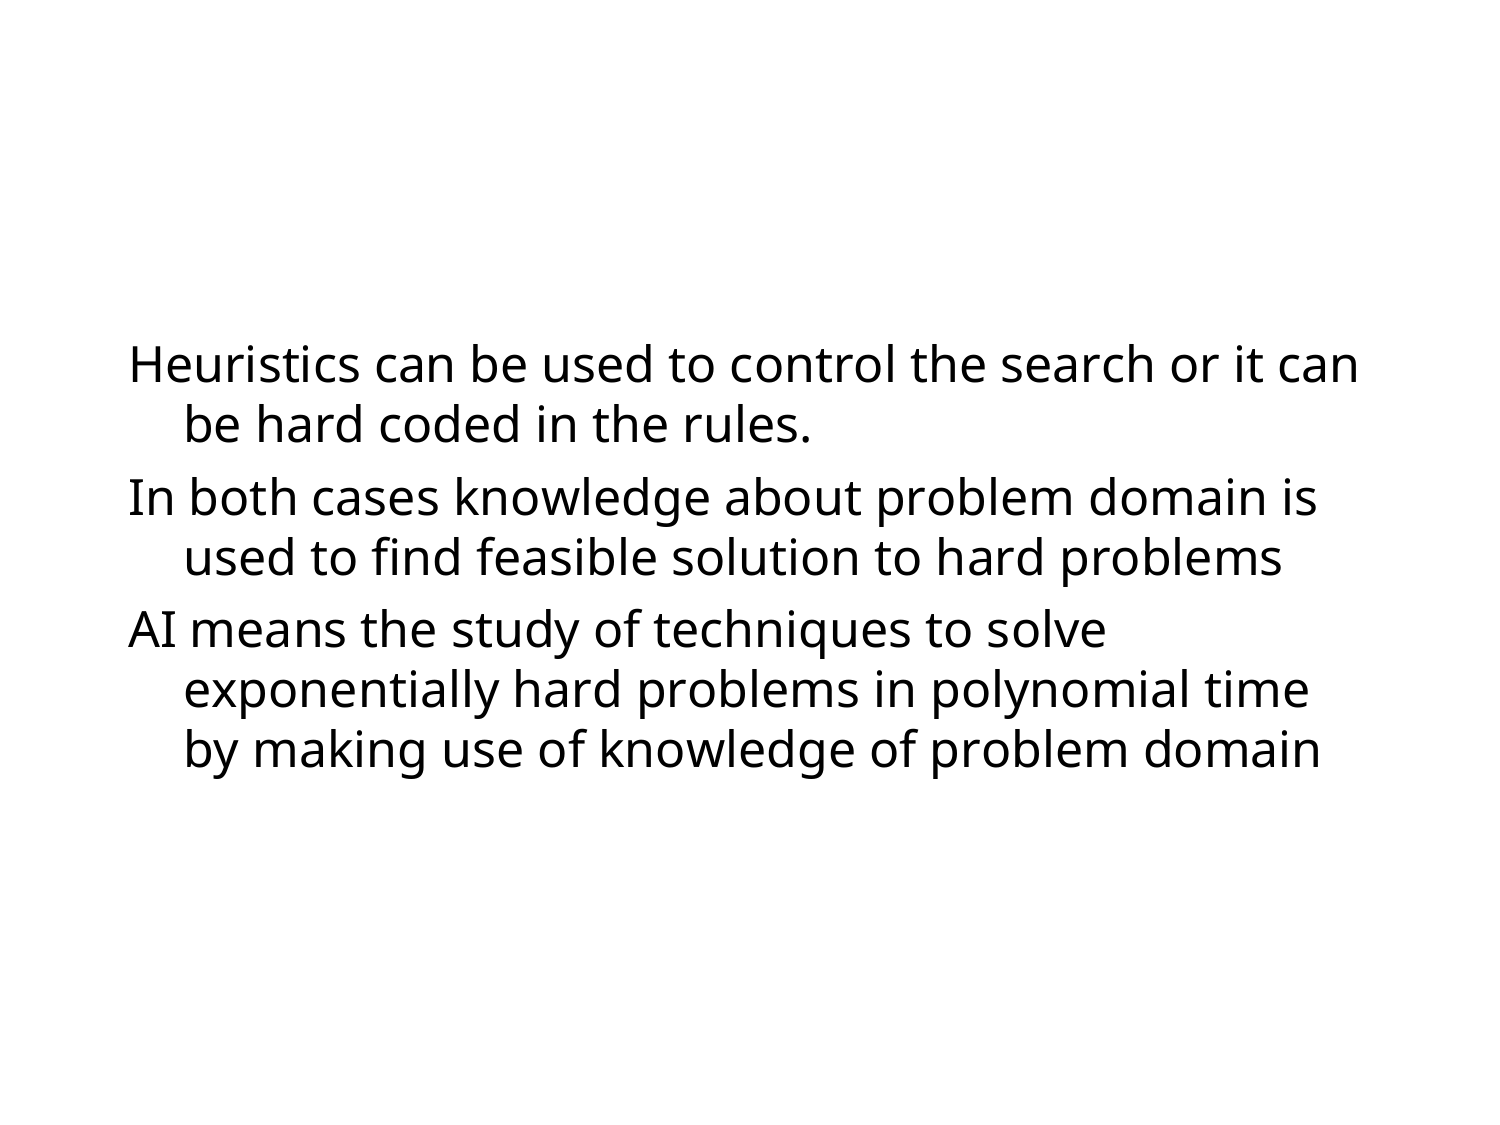

Heuristics can be used to control the search or it can be hard coded in the rules.
In both cases knowledge about problem domain is used to find feasible solution to hard problems
AI means the study of techniques to solve exponentially hard problems in polynomial time by making use of knowledge of problem domain